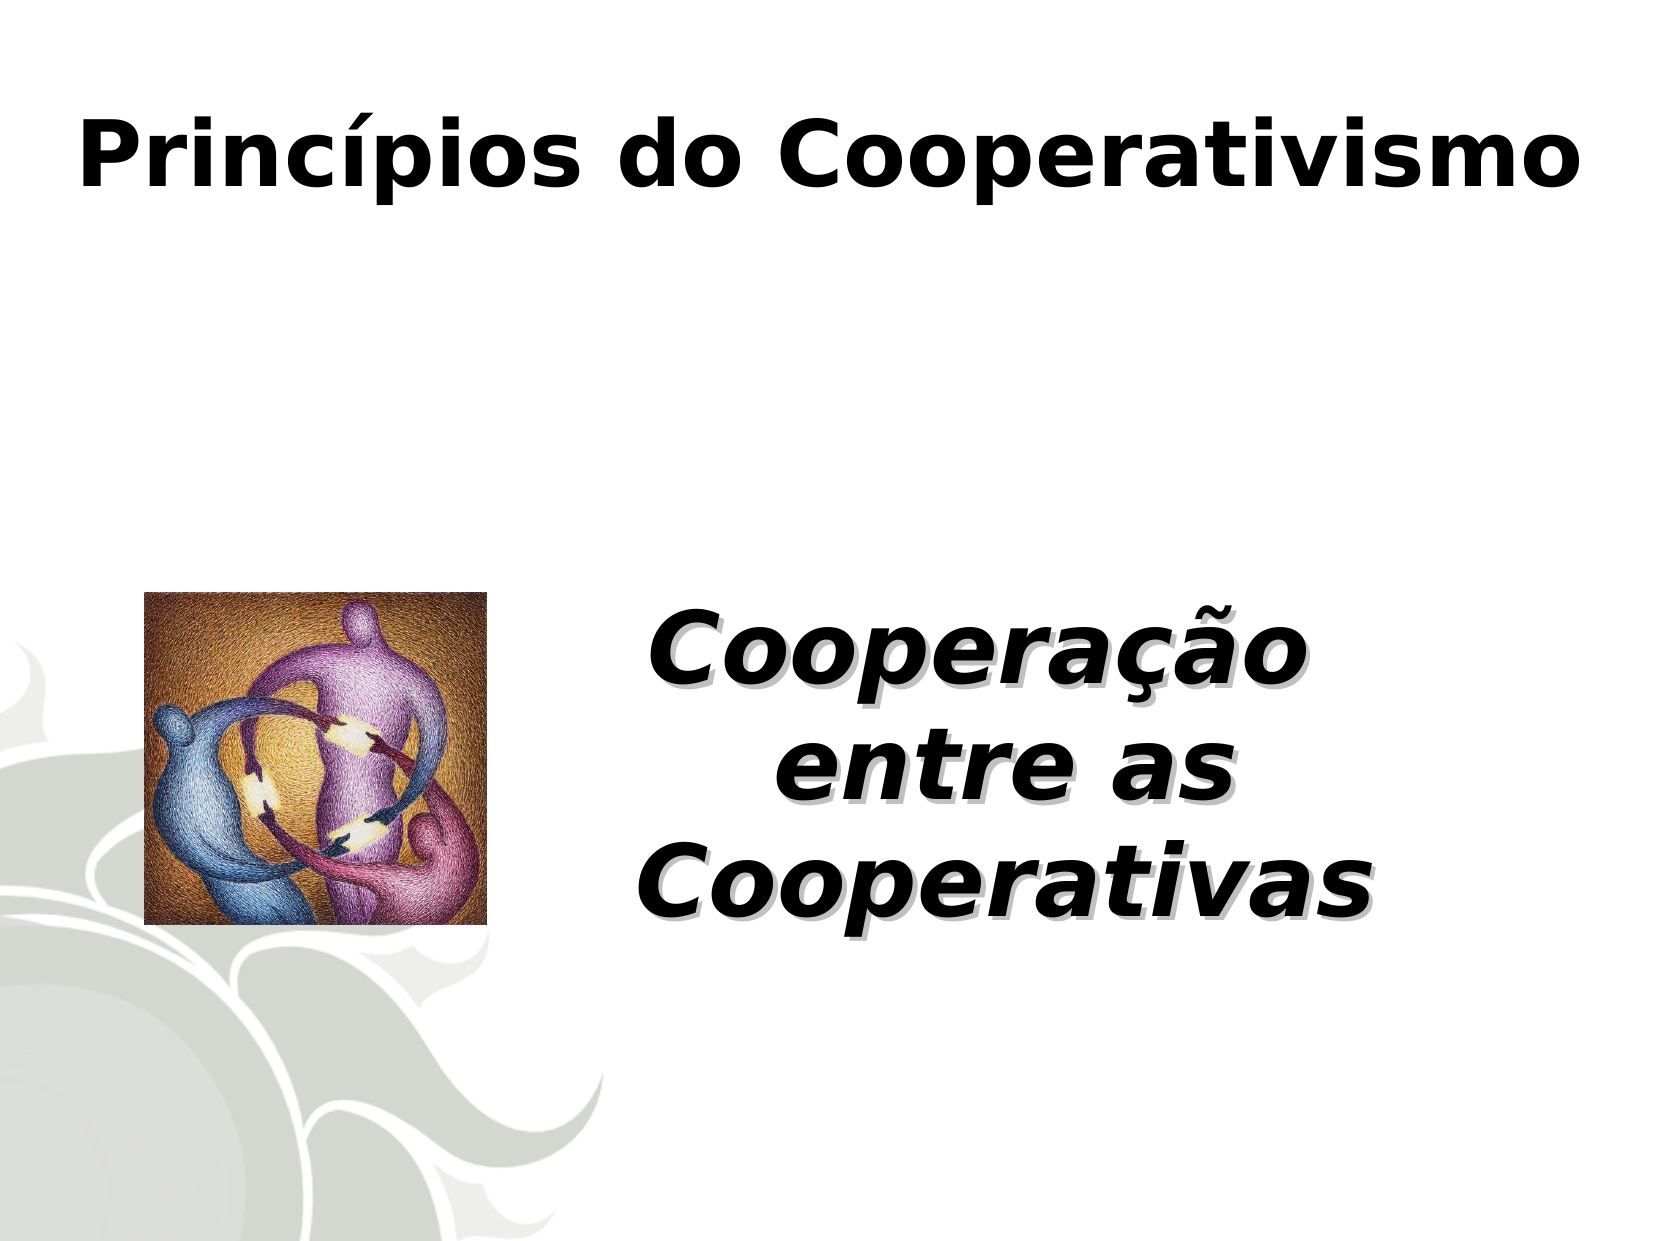

# Princípios do Cooperativismo
Cooperação entre as Cooperativas